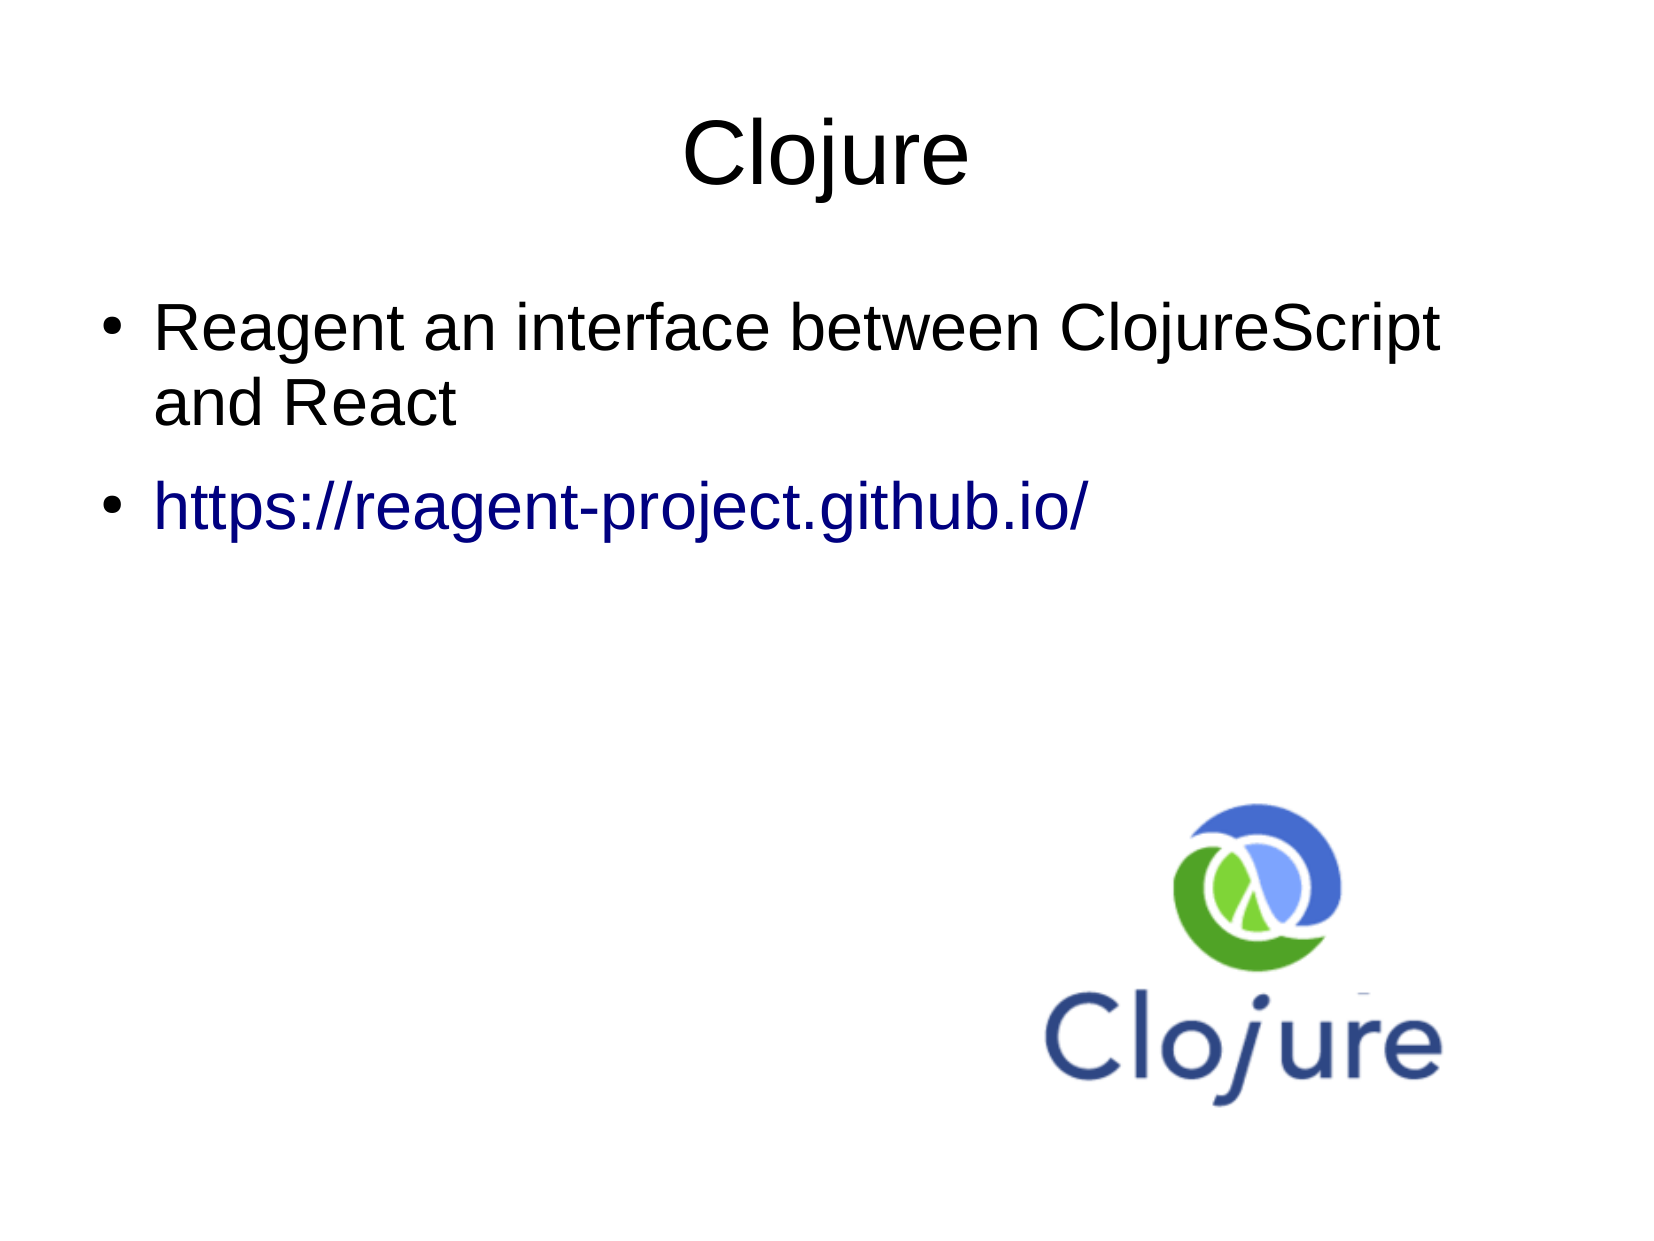

# Clojure
Reagent an interface between ClojureScript and React
https://reagent-project.github.io/